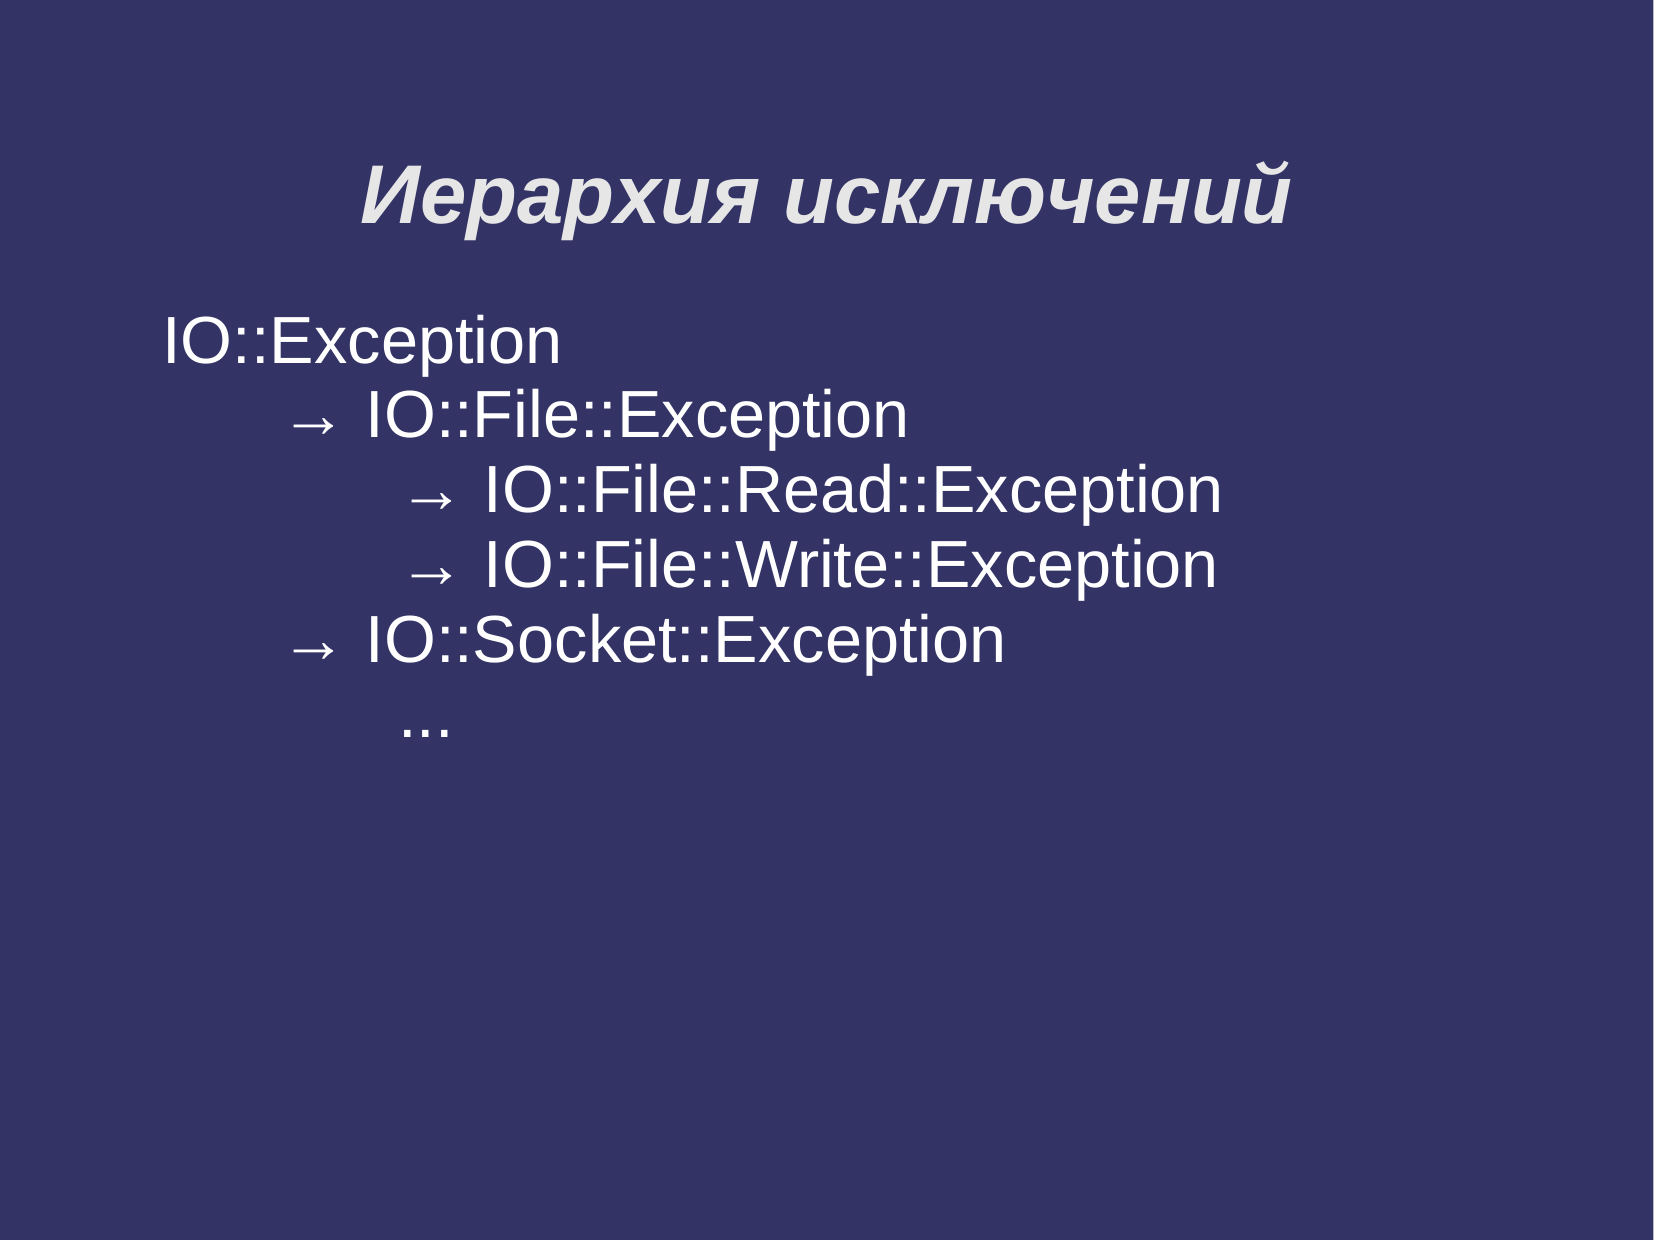

# Иерархия исключений
IO::Exception
	→ IO::File::Exception
		→ IO::File::Read::Exception
		→ IO::File::Write::Exception
	→ IO::Socket::Exception
		...